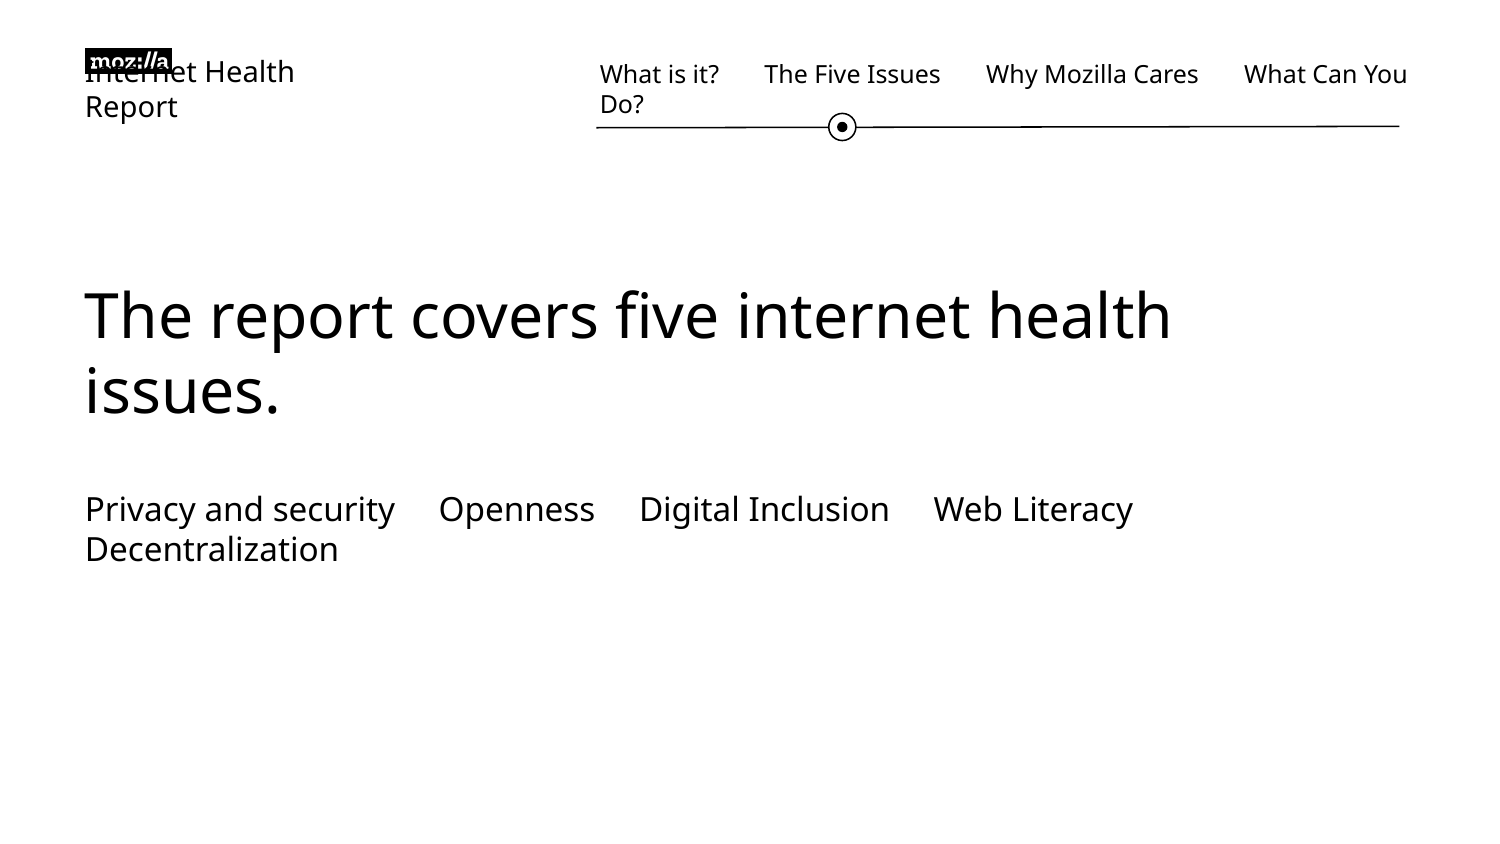

Internet Health Report
What is it? The Five Issues Why Mozilla Cares What Can You Do?
The report covers five internet health issues.
Privacy and security Openness Digital Inclusion Web Literacy Decentralization